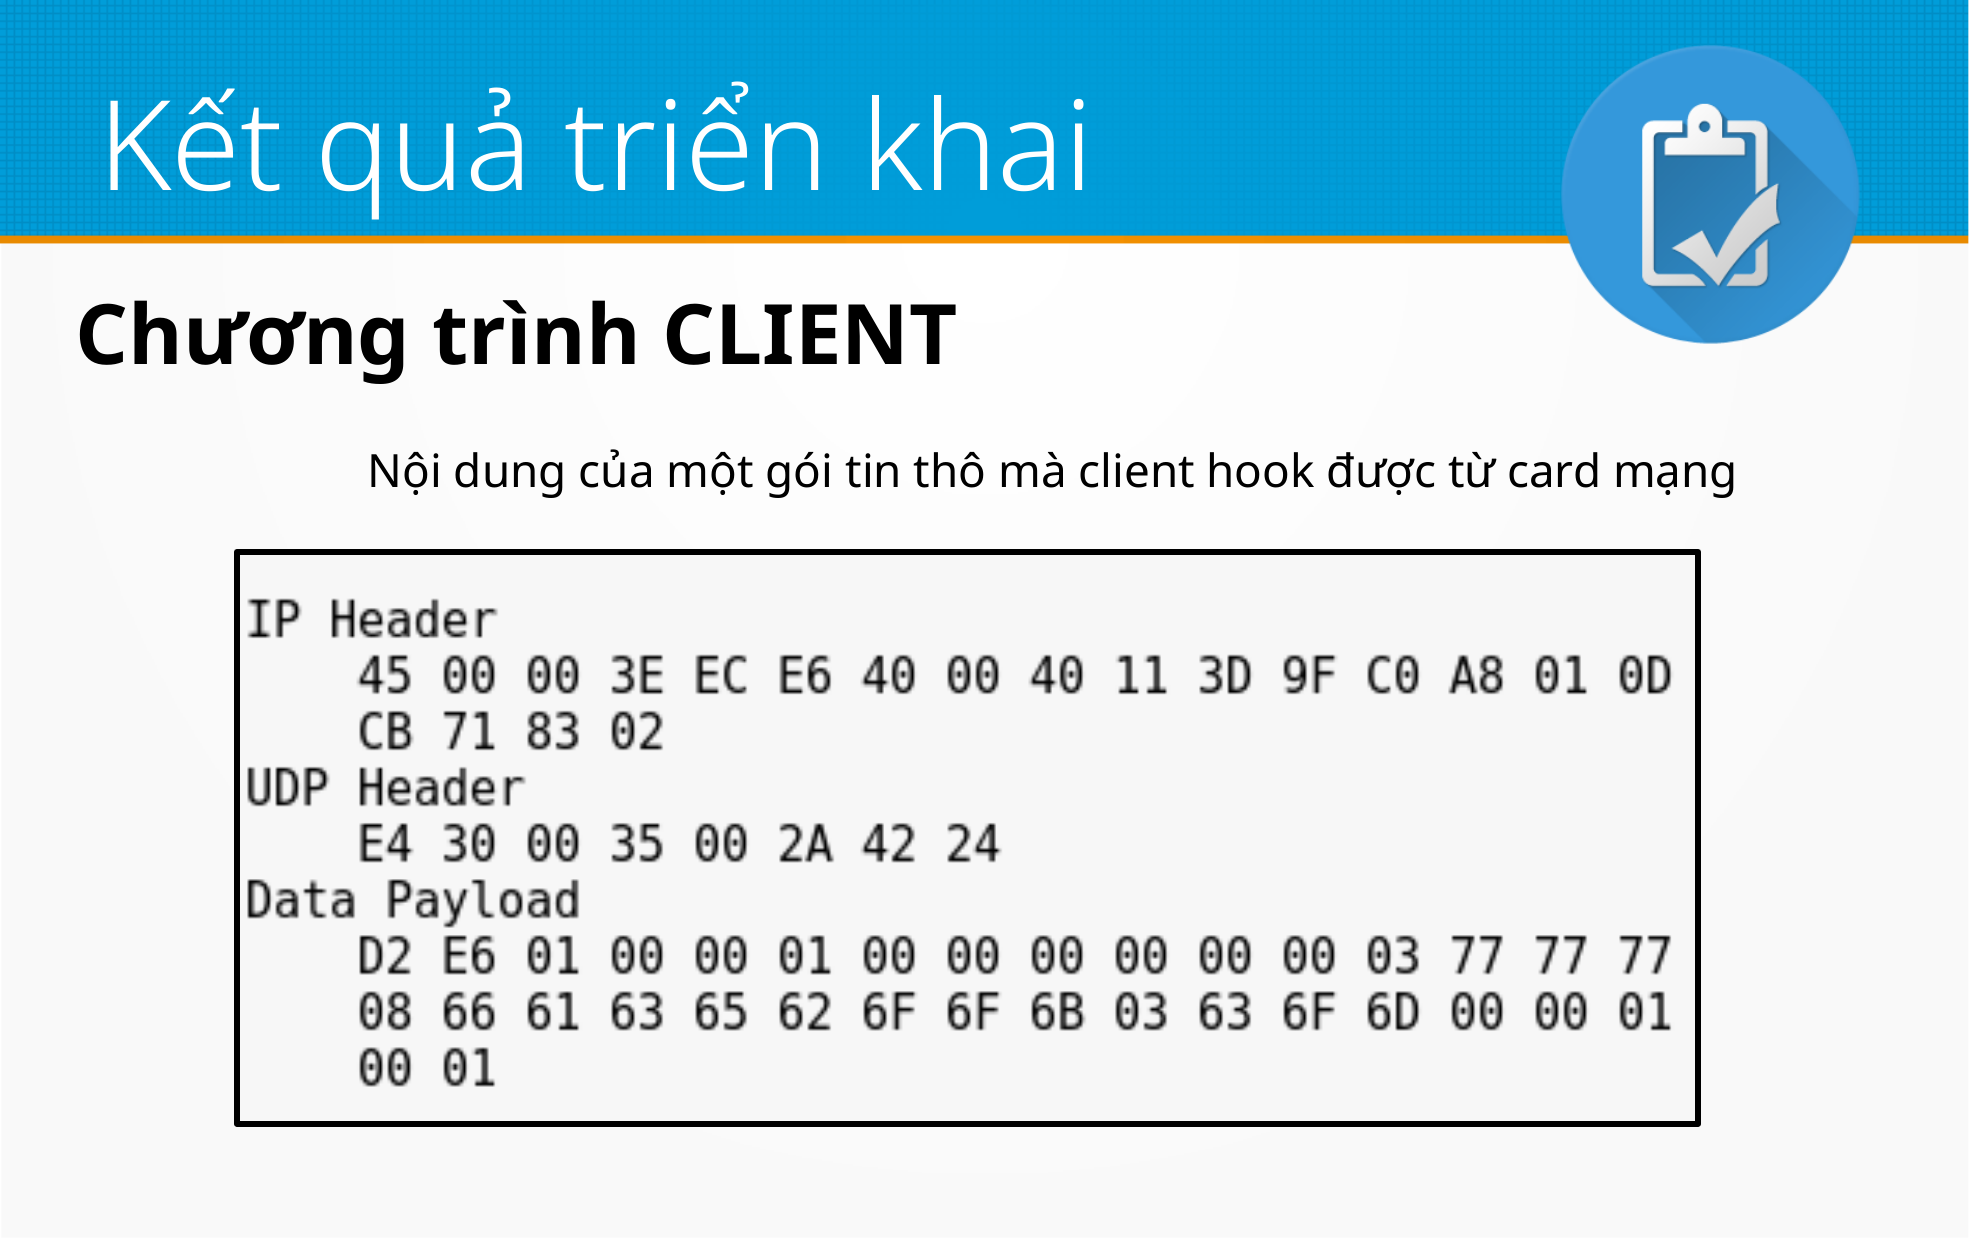

# Kết quả triển khai
Chương trình CLIENT
Nội dung của một gói tin thô mà client hook được từ card mạng